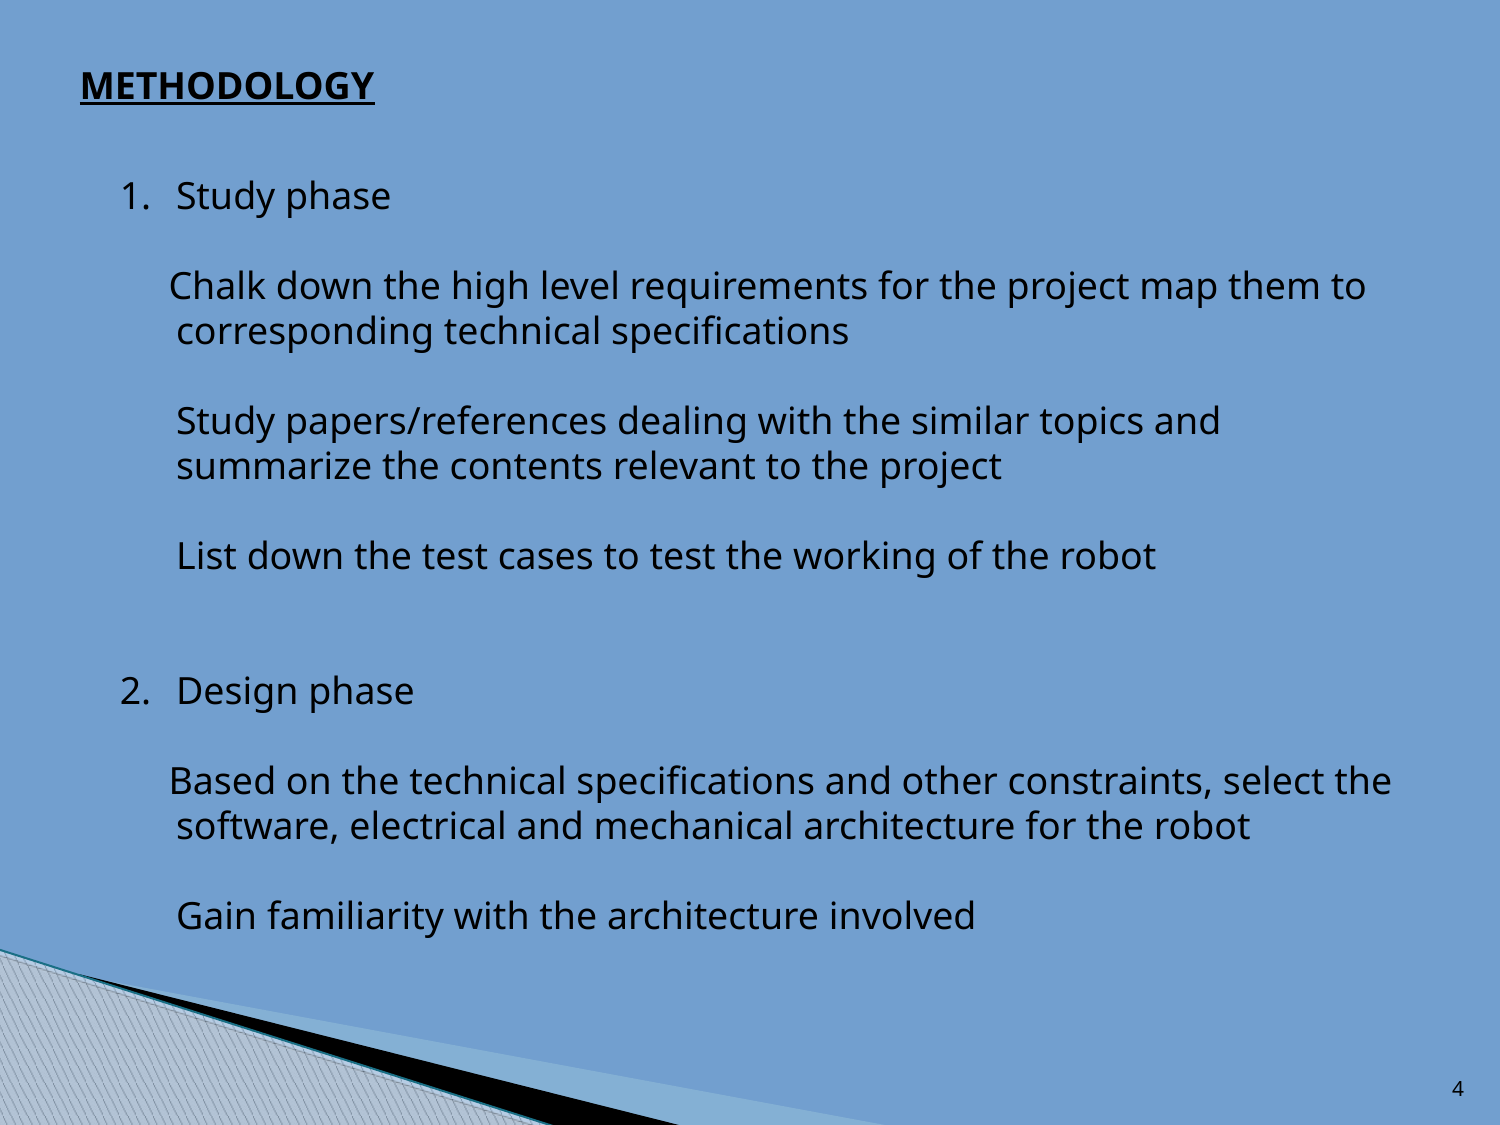

METHODOLOGY
Study phase
 Chalk down the high level requirements for the project map them to corresponding technical specifications
	Study papers/references dealing with the similar topics and summarize the contents relevant to the project
	List down the test cases to test the working of the robot
Design phase
 Based on the technical specifications and other constraints, select the software, electrical and mechanical architecture for the robot
	Gain familiarity with the architecture involved